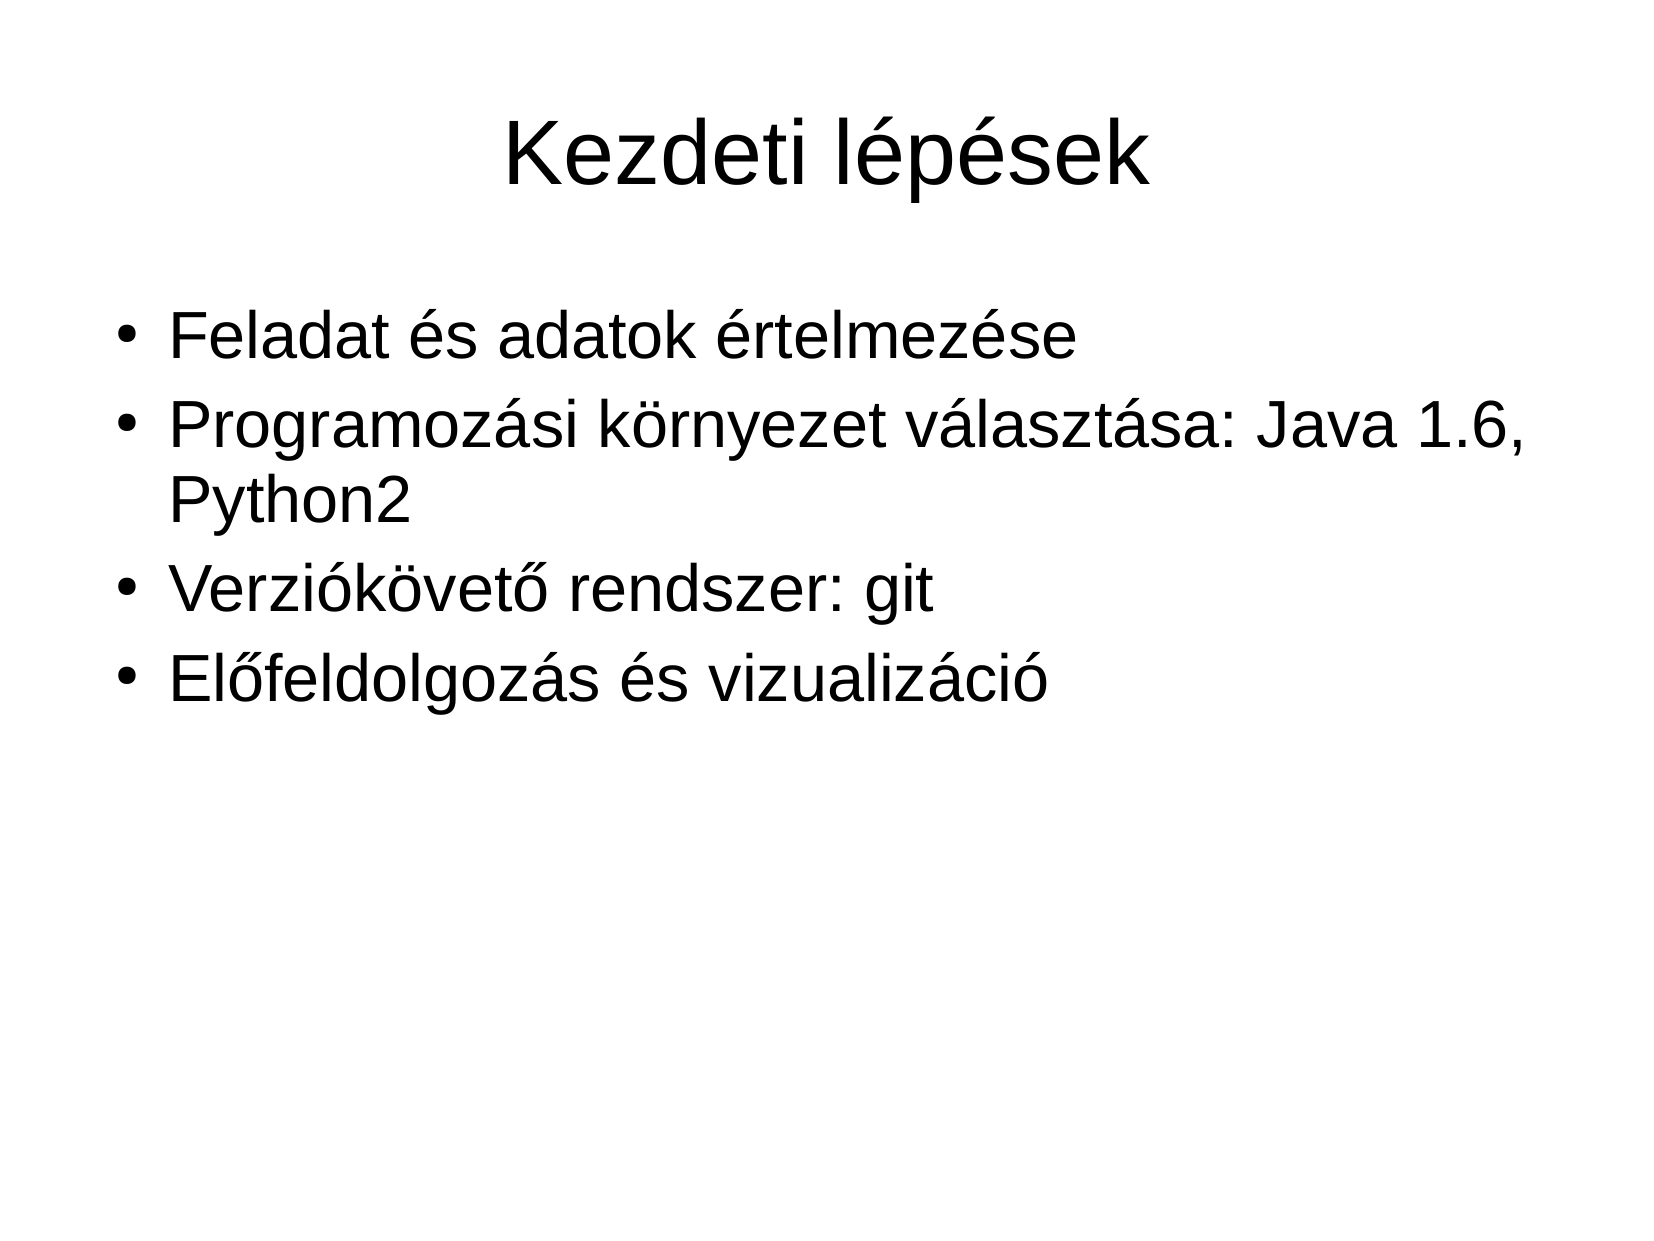

Kezdeti lépések
# Feladat és adatok értelmezése
Programozási környezet választása: Java 1.6, Python2
Verziókövető rendszer: git
Előfeldolgozás és vizualizáció